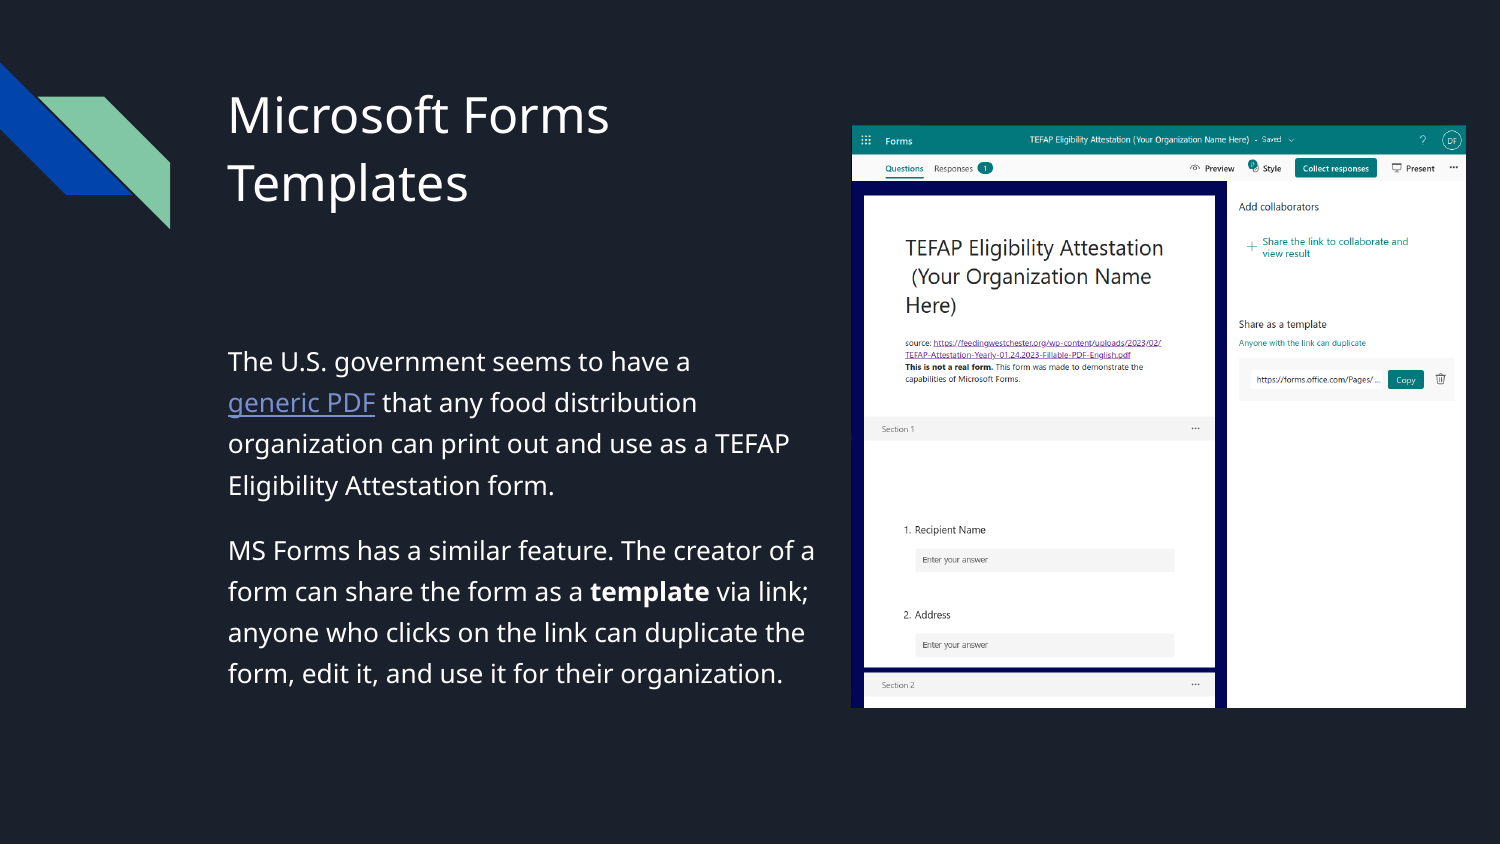

# Microsoft Forms Templates
The U.S. government seems to have a generic PDF that any food distribution organization can print out and use as a TEFAP Eligibility Attestation form.
MS Forms has a similar feature. The creator of a form can share the form as a template via link; anyone who clicks on the link can duplicate the form, edit it, and use it for their organization.